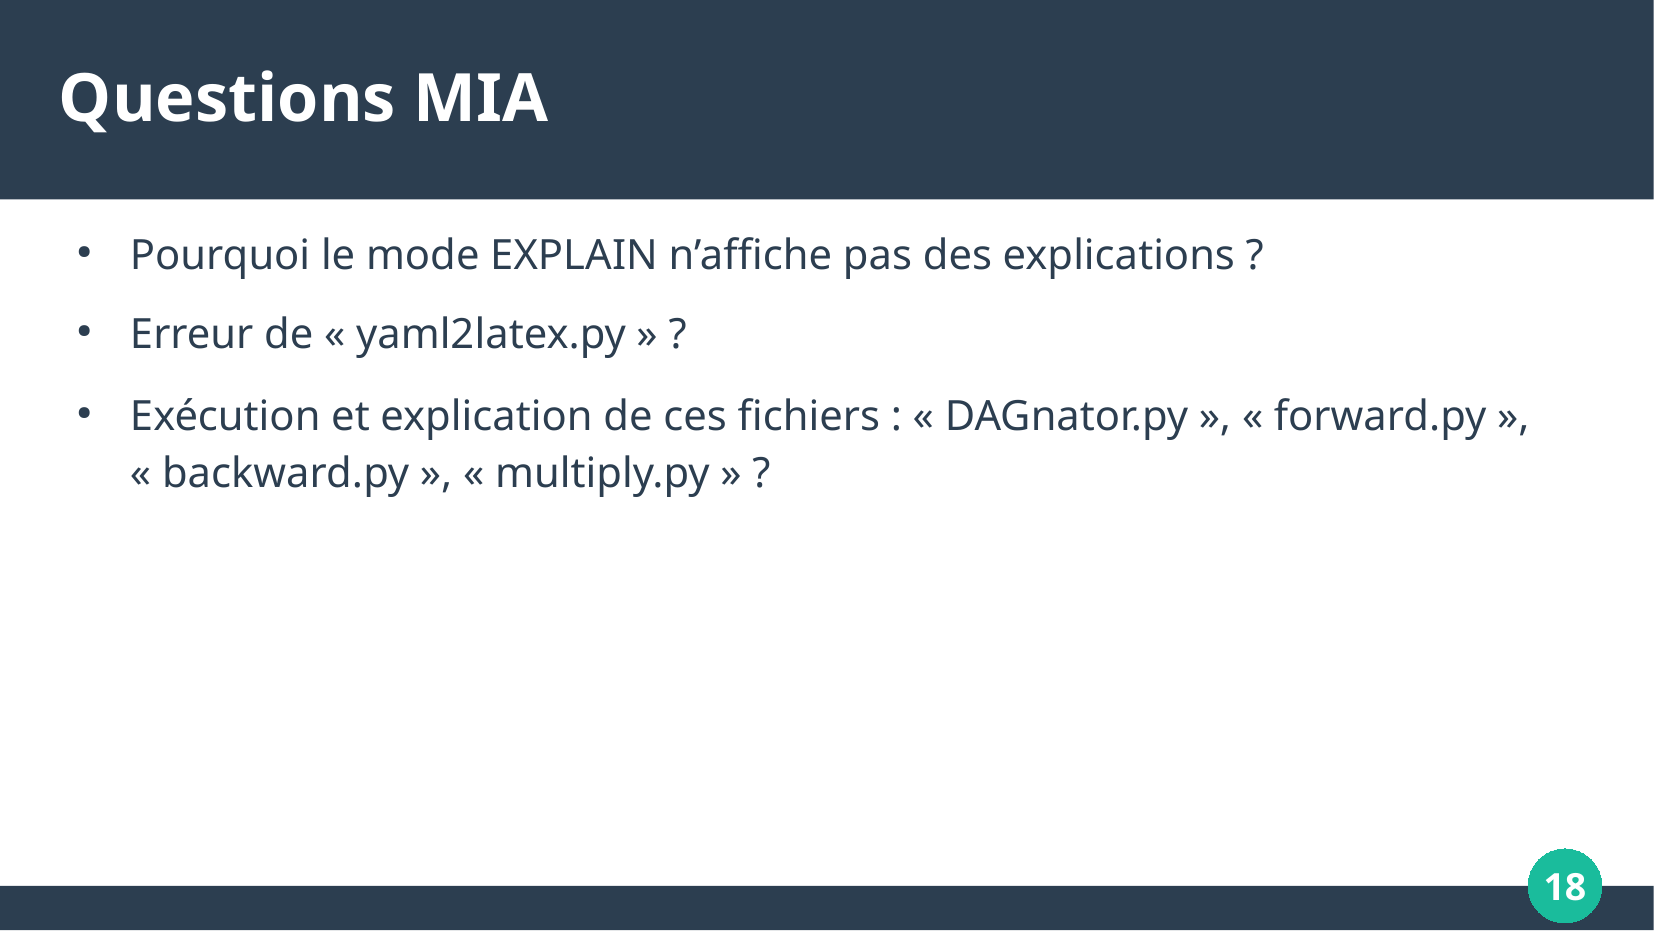

# Questions MIA
Pourquoi le mode EXPLAIN n’affiche pas des explications ?
Erreur de « yaml2latex.py » ?
Exécution et explication de ces fichiers : « DAGnator.py », « forward.py », « backward.py », « multiply.py » ?
18